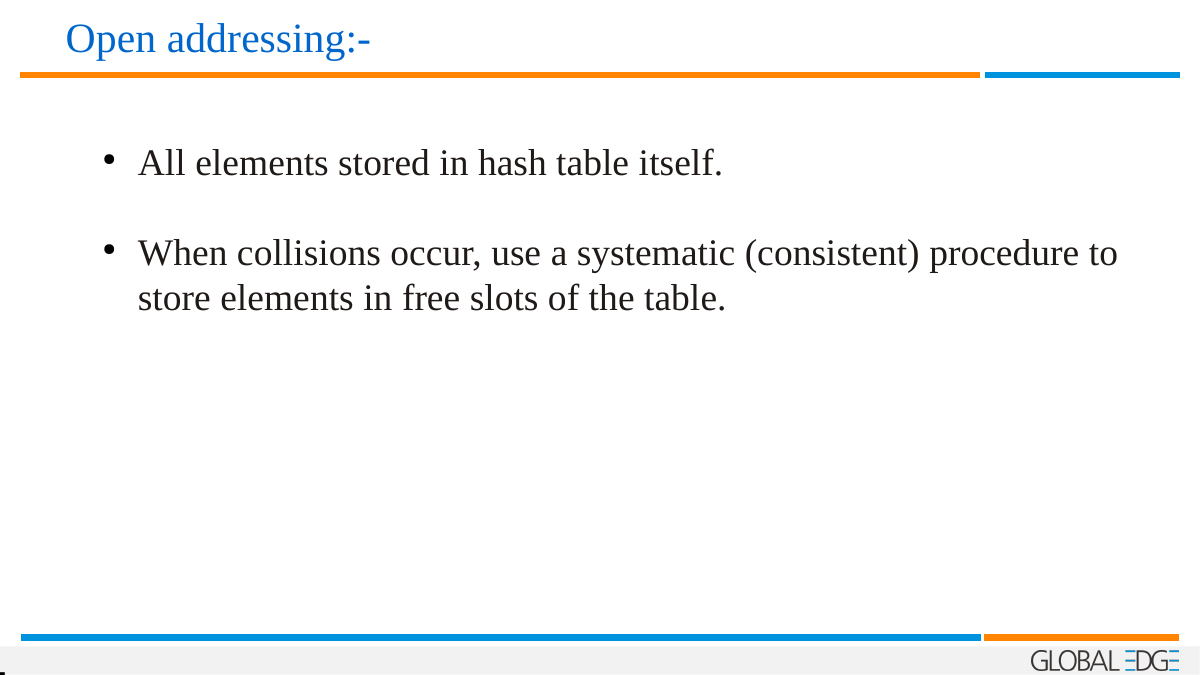

Open addressing:-
All elements stored in hash table itself.
When collisions occur, use a systematic (consistent) procedure to store elements in free slots of the table.